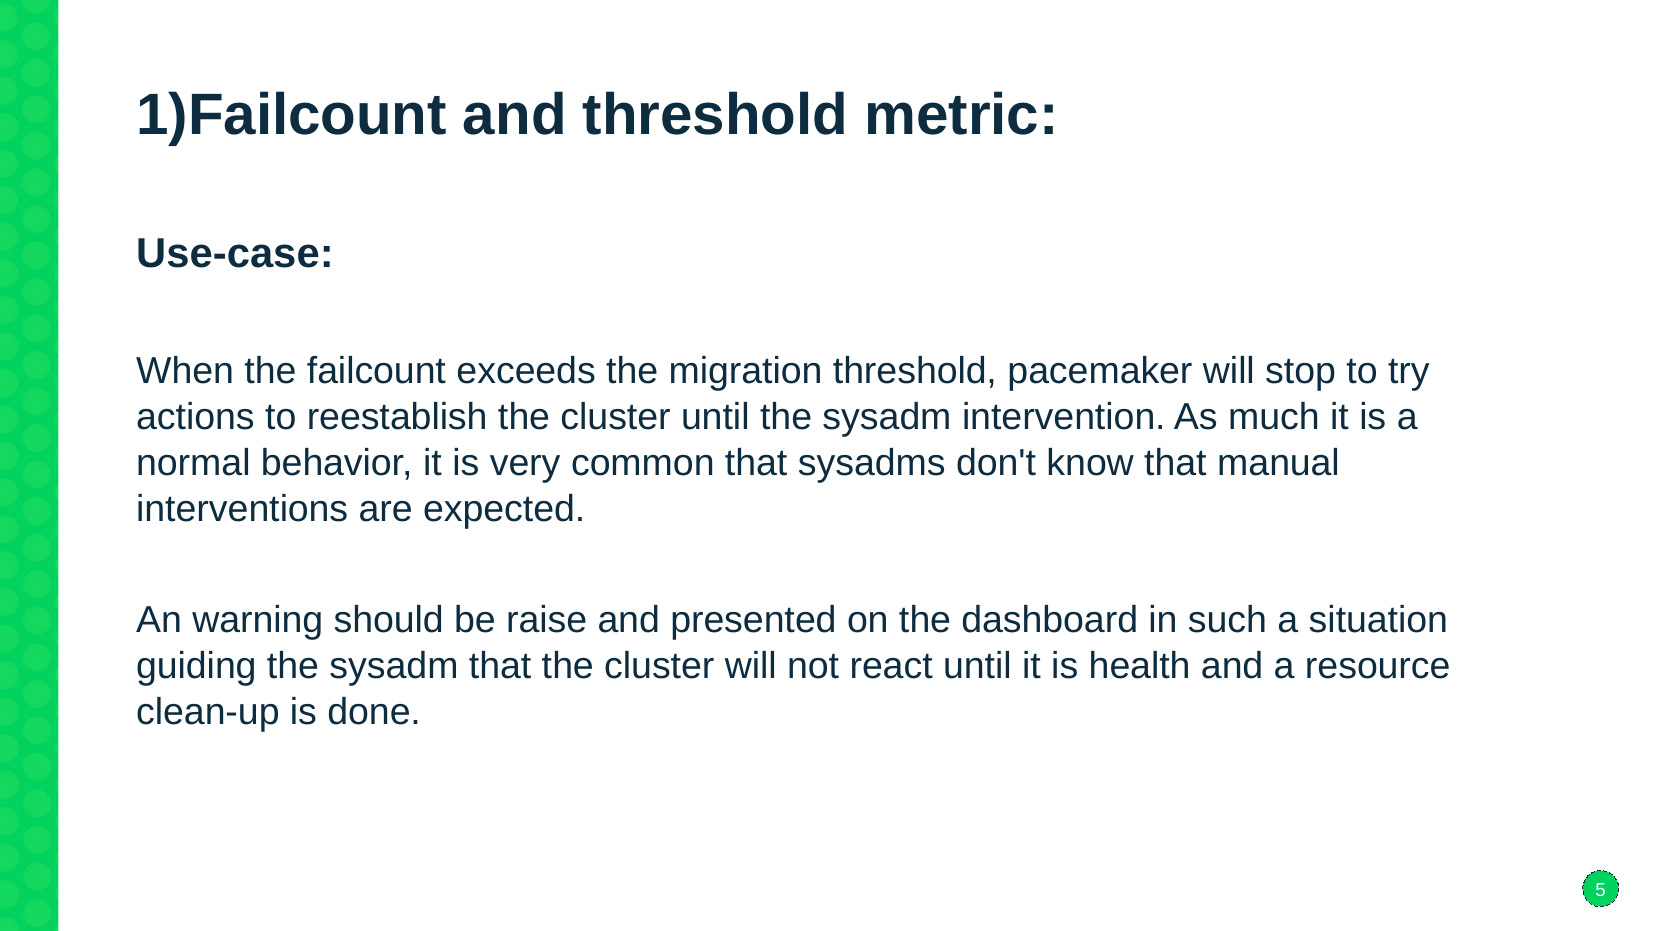

# 1)Failcount and threshold metric:
Use-case:
When the failcount exceeds the migration threshold, pacemaker will stop to try actions to reestablish the cluster until the sysadm intervention. As much it is a normal behavior, it is very common that sysadms don't know that manual interventions are expected.
An warning should be raise and presented on the dashboard in such a situation guiding the sysadm that the cluster will not react until it is health and a resource clean-up is done.
5